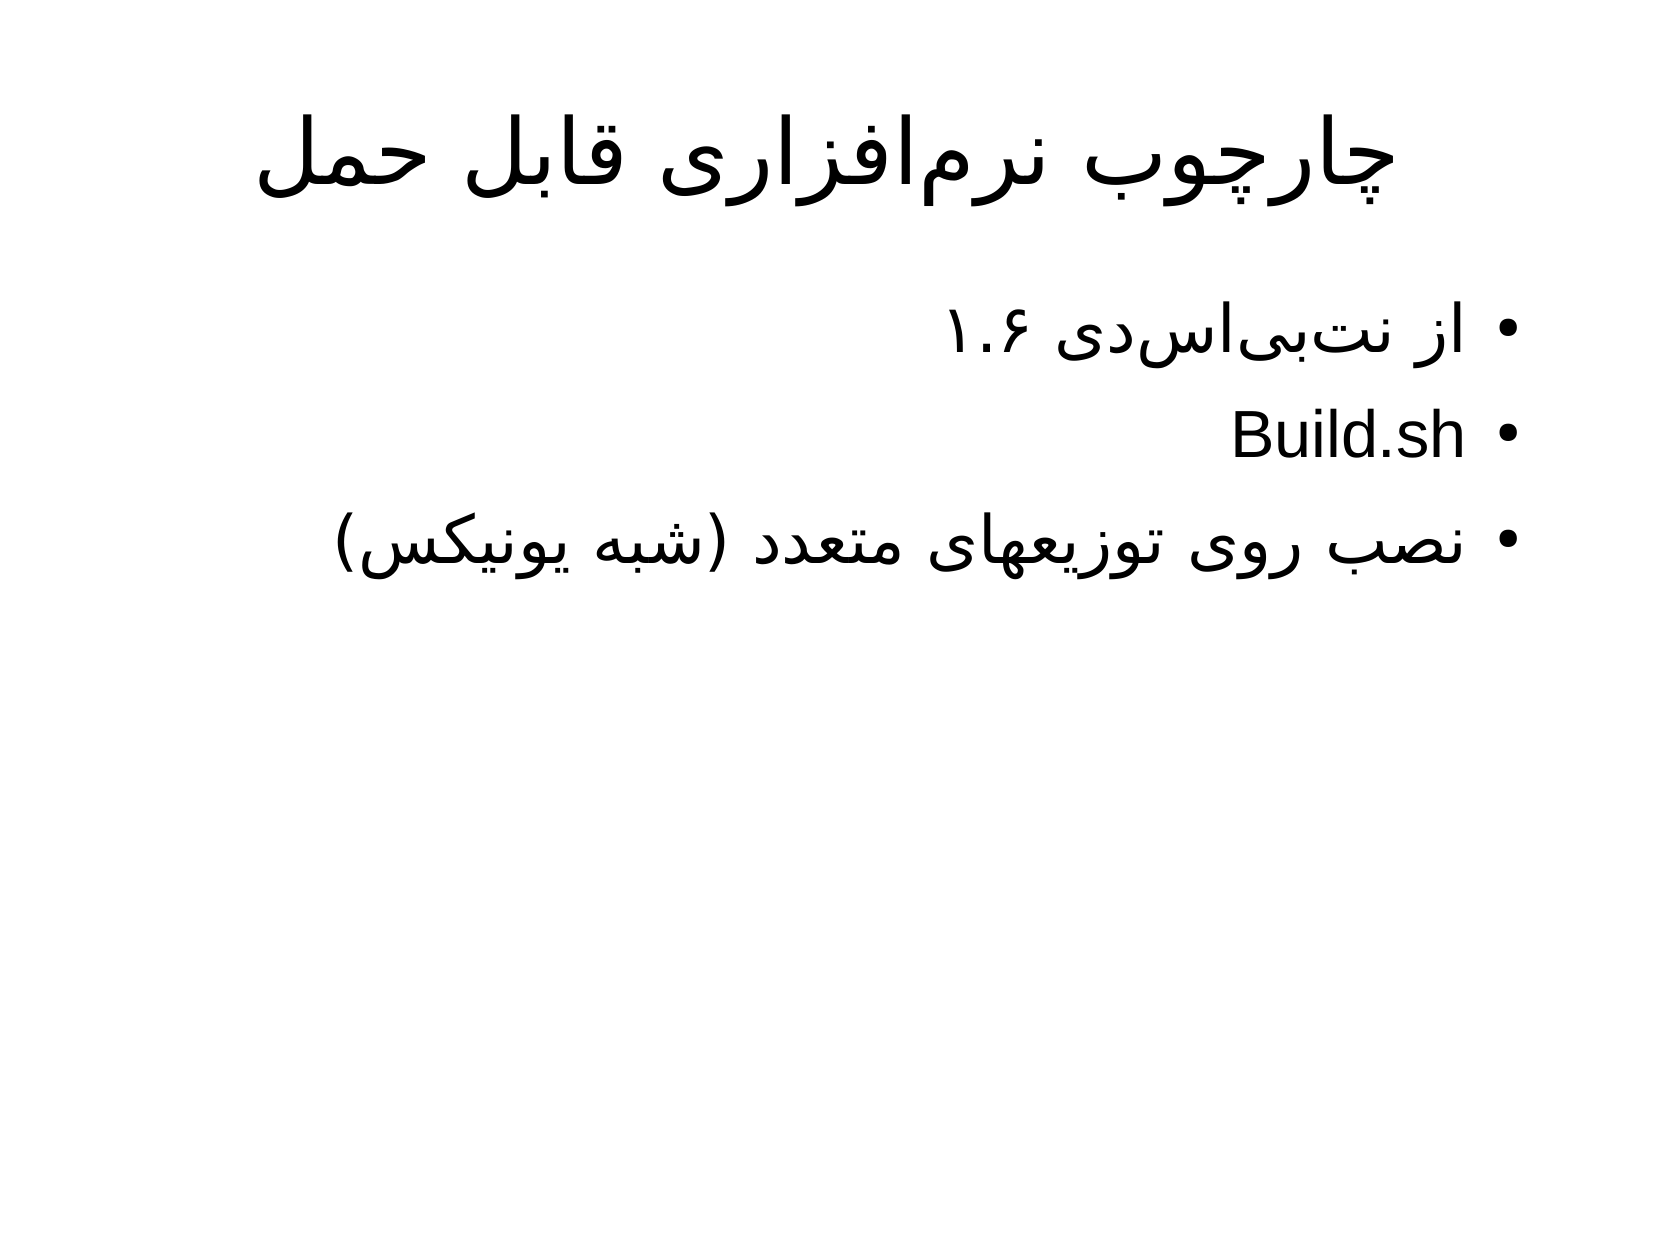

# چارچوب نرم‌افزاری قابل حمل
از نت‌بی‌اس‌دی ۱.۶
Build.sh
نصب روی توزیعهای متعدد (شبه یونیکس)